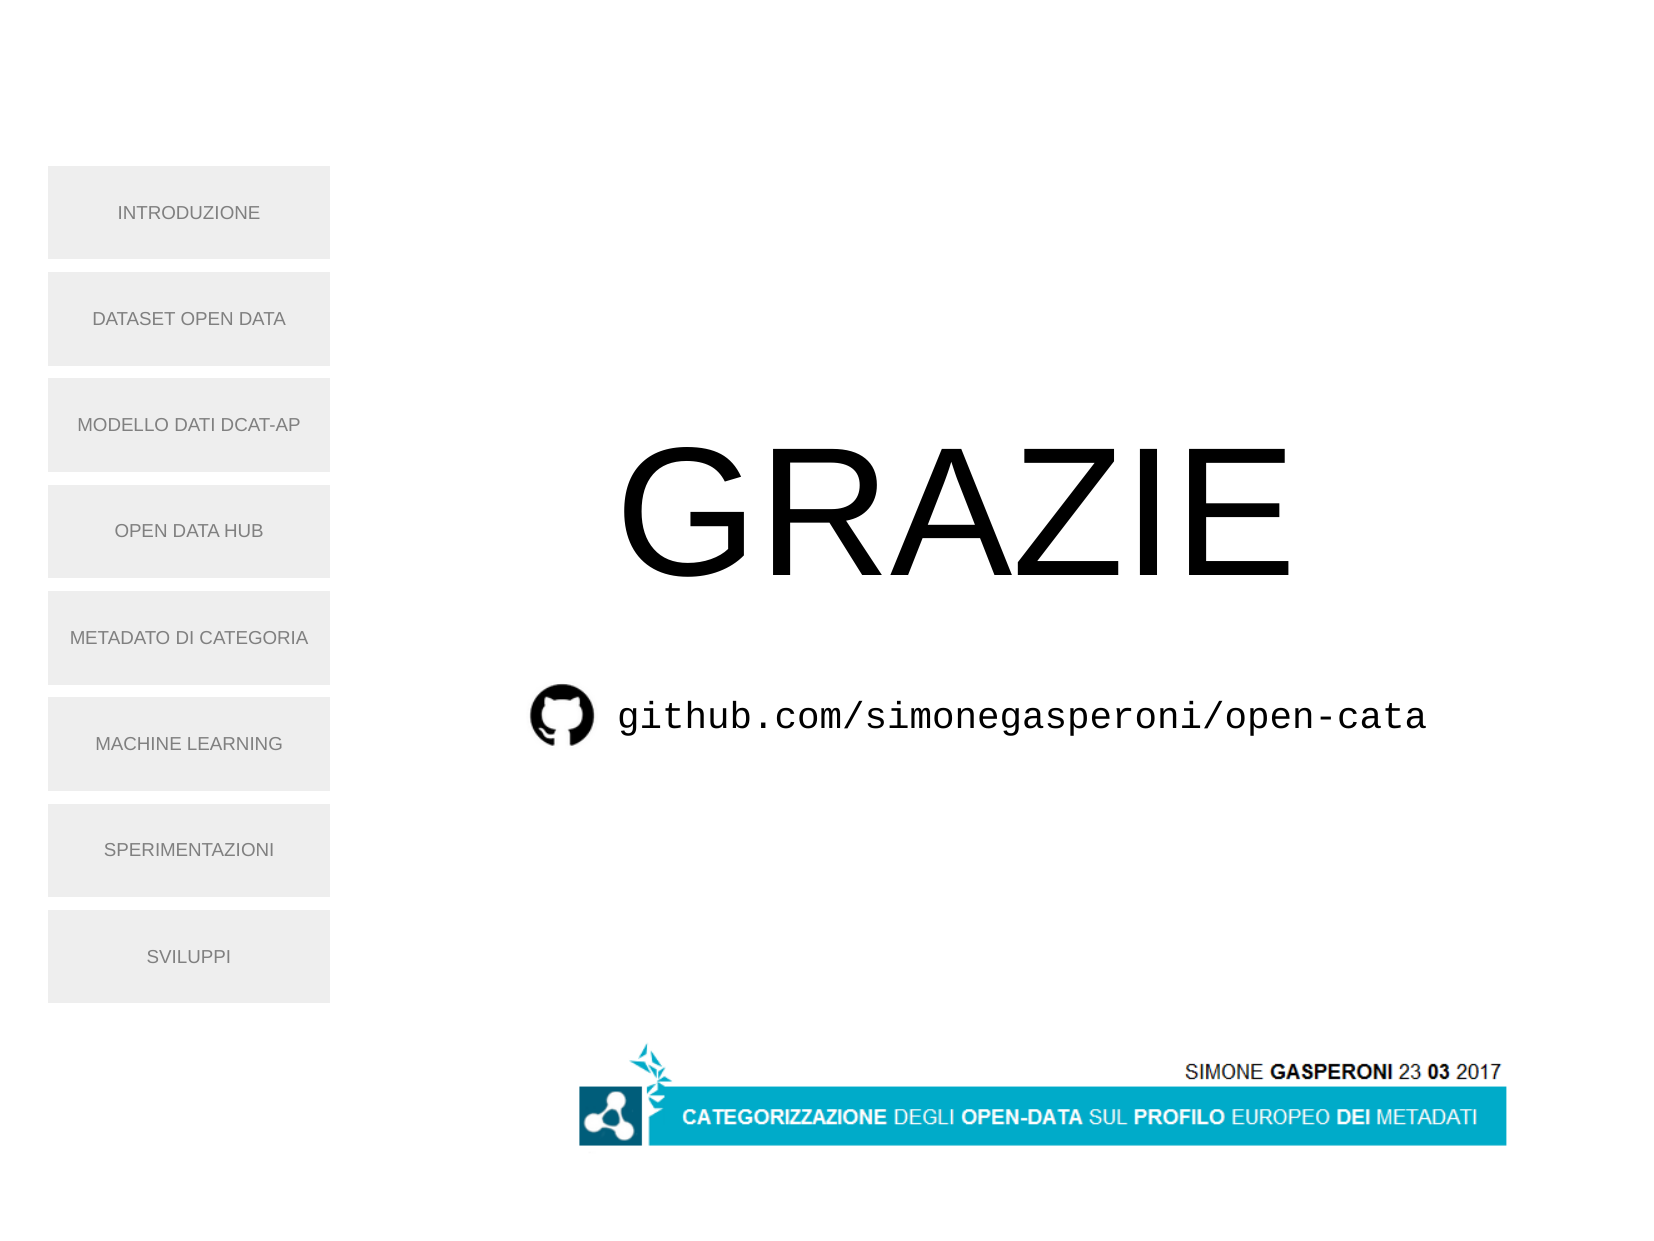

INTRODUZIONE
DATASET OPEN DATA
MODELLO DATI DCAT-AP
GRAZIE
OPEN DATA HUB
METADATO DI CATEGORIA
github.com/simonegasperoni/open-cata
MACHINE LEARNING
SPERIMENTAZIONI
SVILUPPI